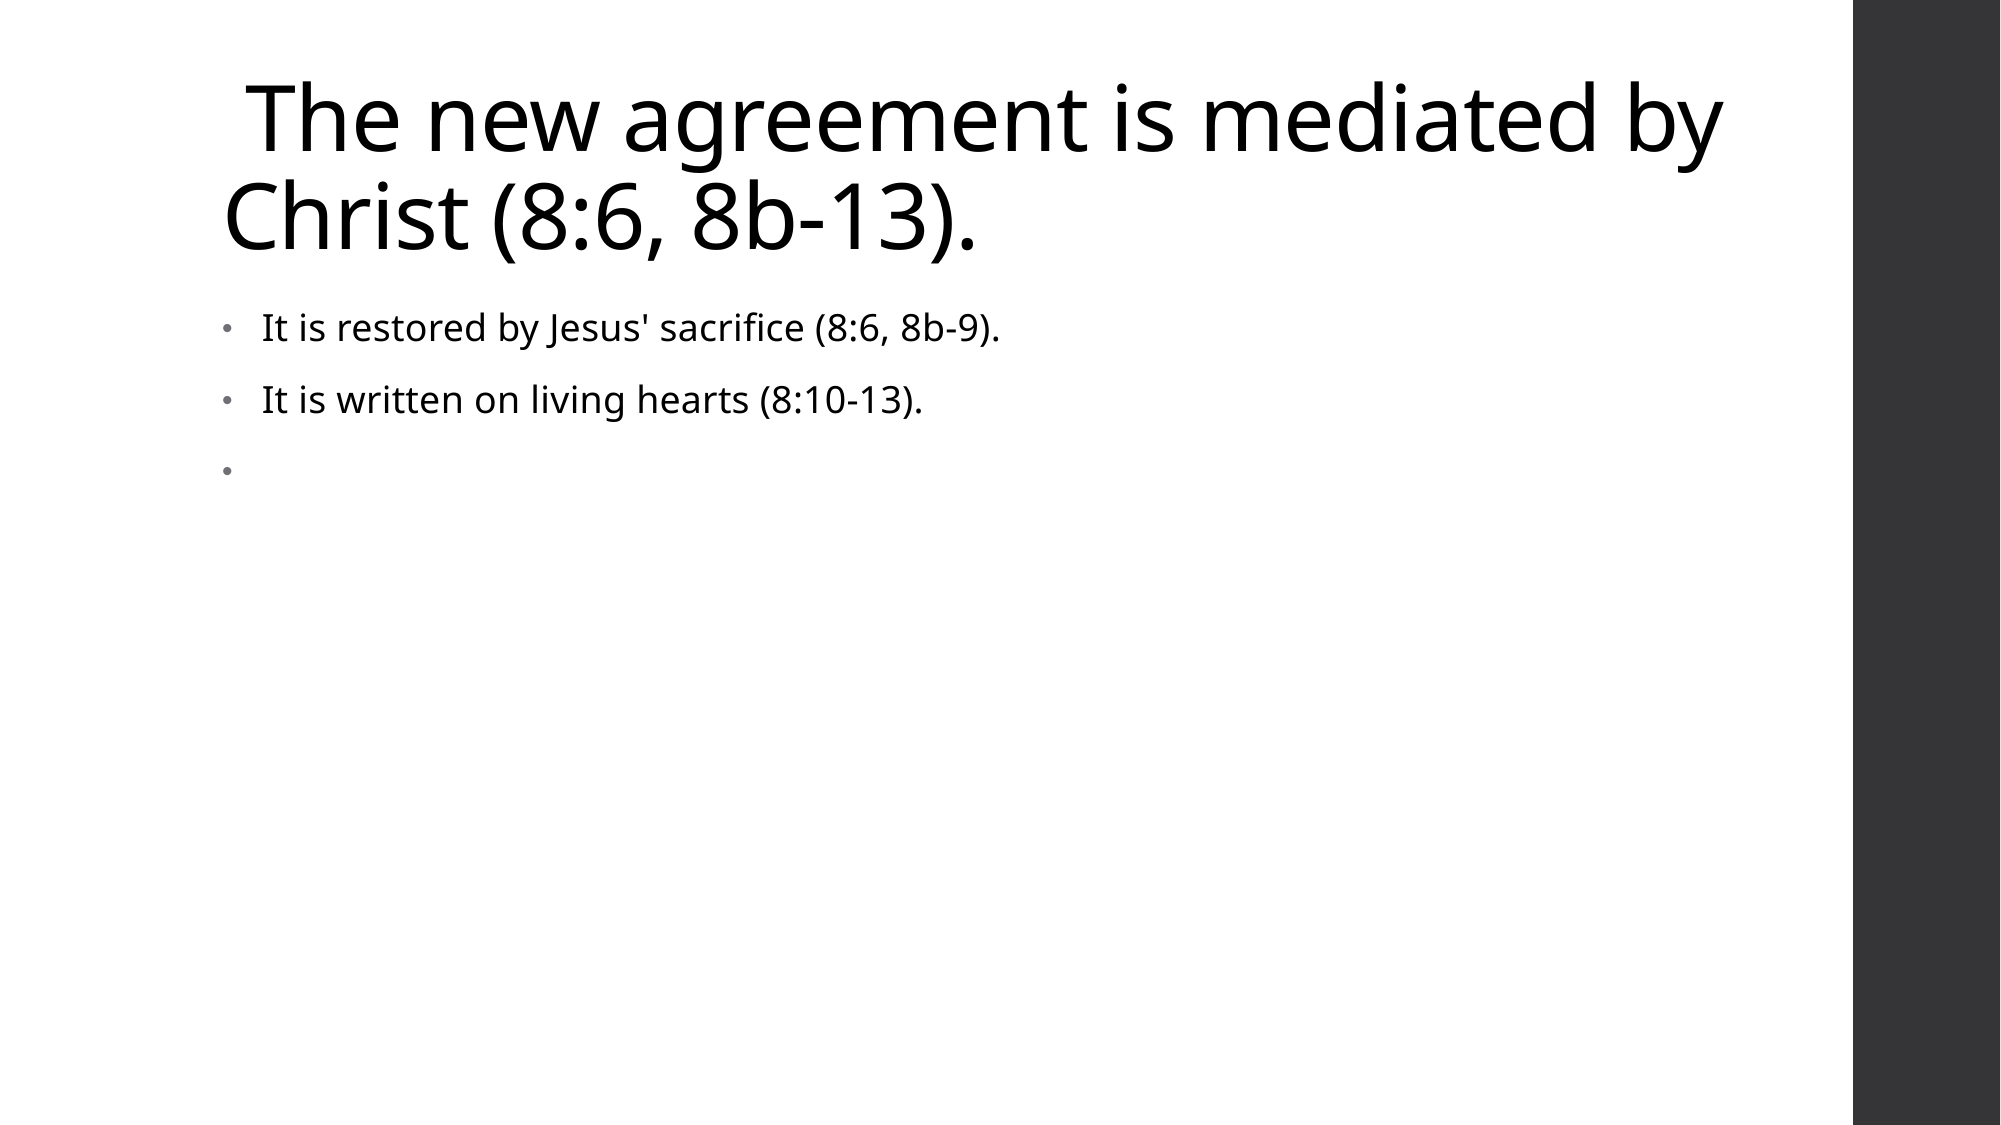

# The new agreement is mediated by Christ (8:6, 8b-13).
 It is restored by Jesus' sacrifice (8:6, 8b-9).
 It is written on living hearts (8:10-13).